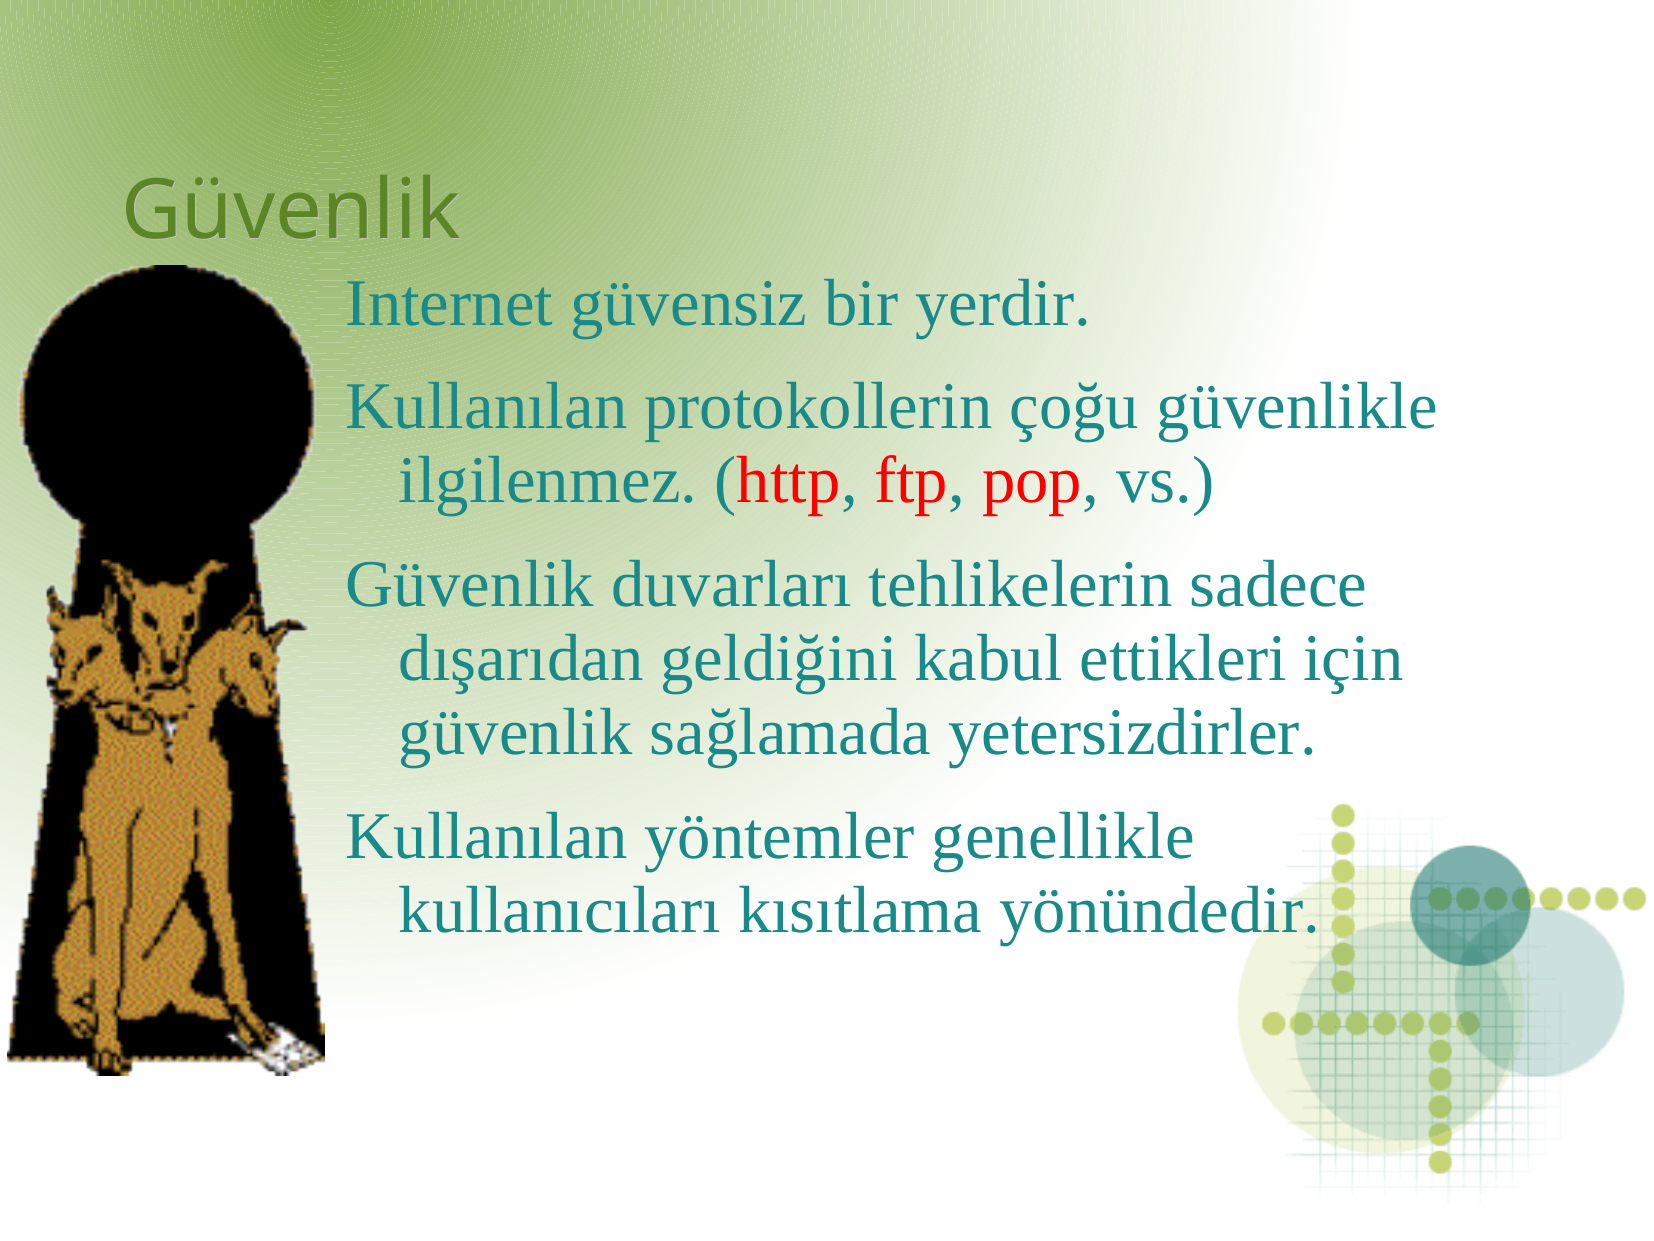

# Güvenlik
Internet güvensiz bir yerdir.
Kullanılan protokollerin çoğu güvenlikle ilgilenmez. (http, ftp, pop, vs.)
Güvenlik duvarları tehlikelerin sadece dışarıdan geldiğini kabul ettikleri için güvenlik sağlamada yetersizdirler.
Kullanılan yöntemler genellikle kullanıcıları kısıtlama yönündedir.